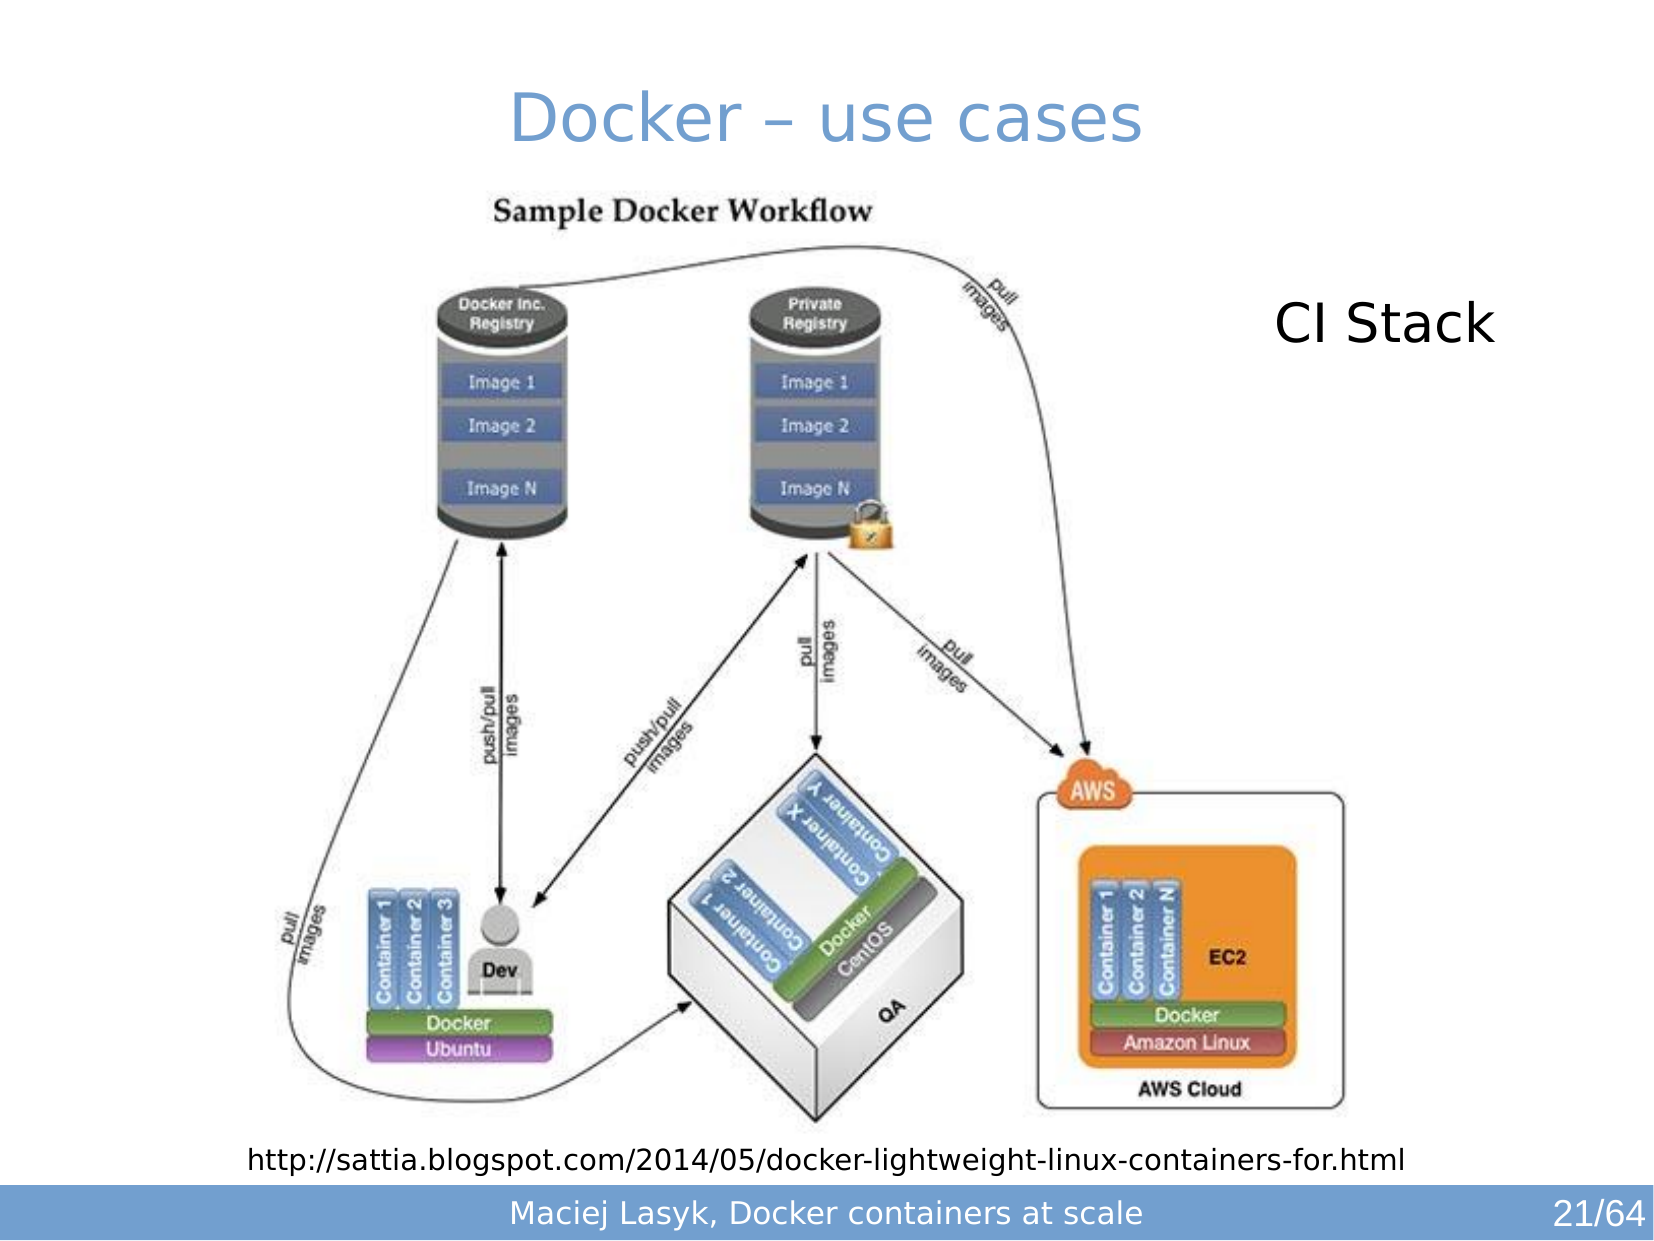

Docker – use cases
CI Stack
http://sattia.blogspot.com/2014/05/docker-lightweight-linux-containers-for.html
 21/64
Maciej Lasyk, Docker containers at scale